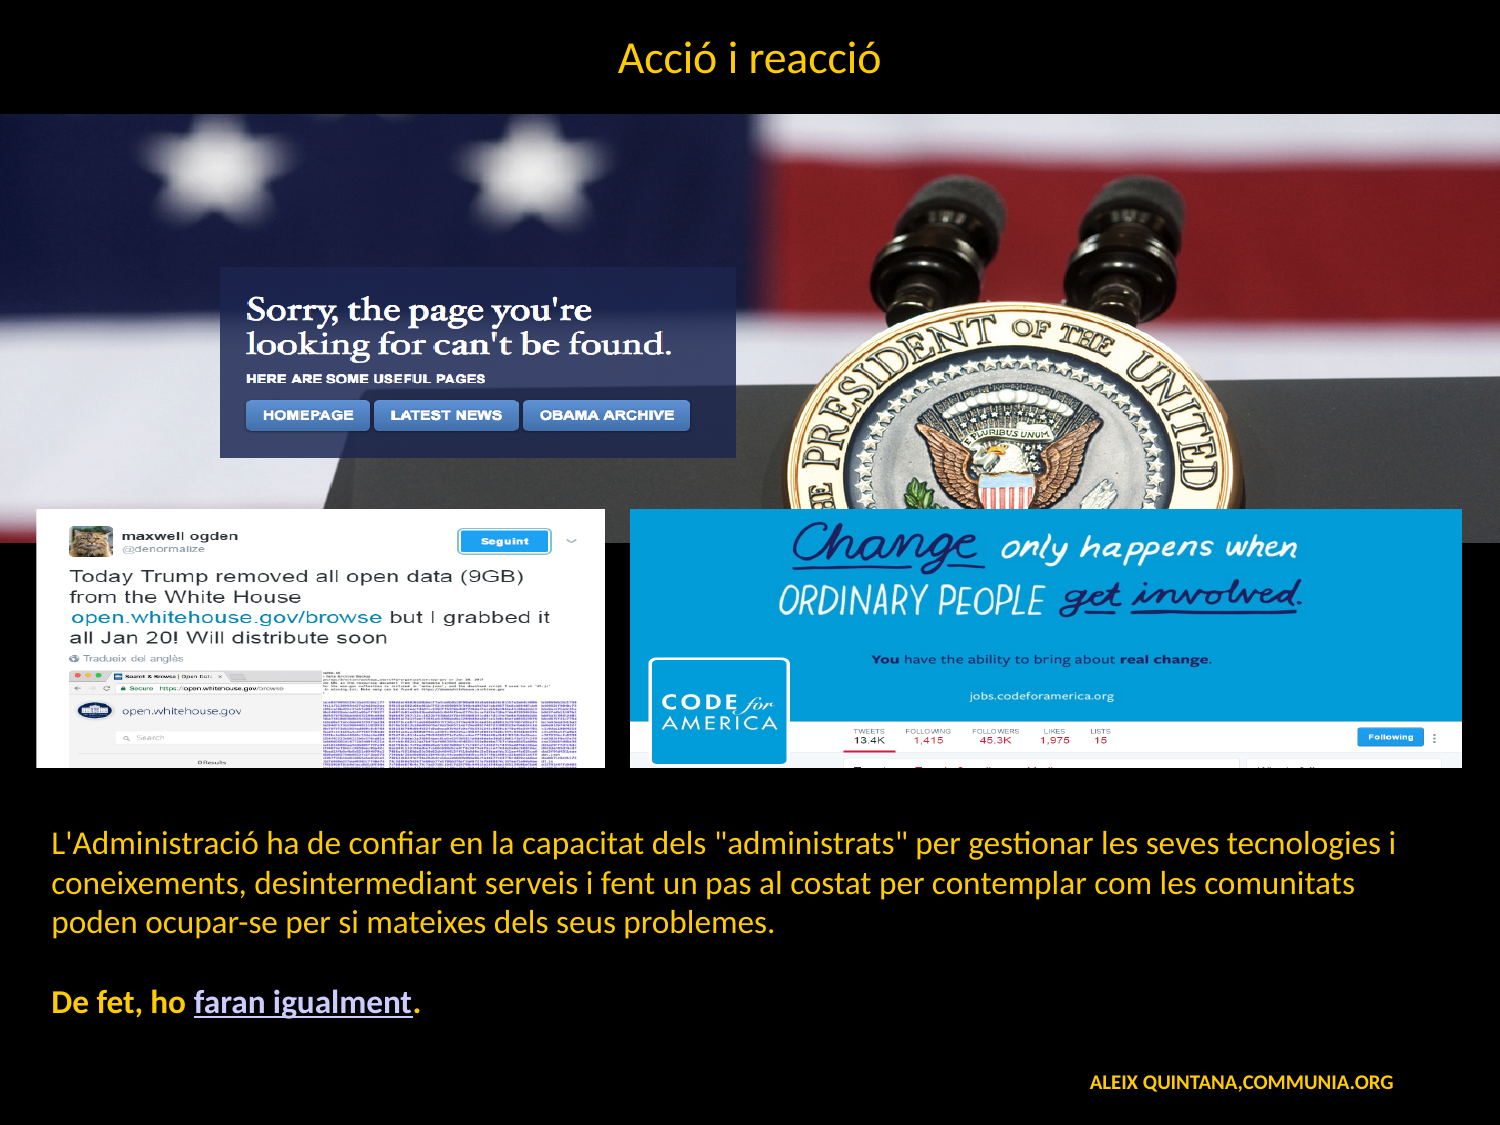

Acció i reacció
#
L'Administració ha de confiar en la capacitat dels "administrats" per gestionar les seves tecnologies i coneixements, desintermediant serveis i fent un pas al costat per contemplar com les comunitats poden ocupar-se per si mateixes dels seus problemes.
De fet, ho faran igualment.
ALEIX QUINTANA,COMMUNIA.ORG